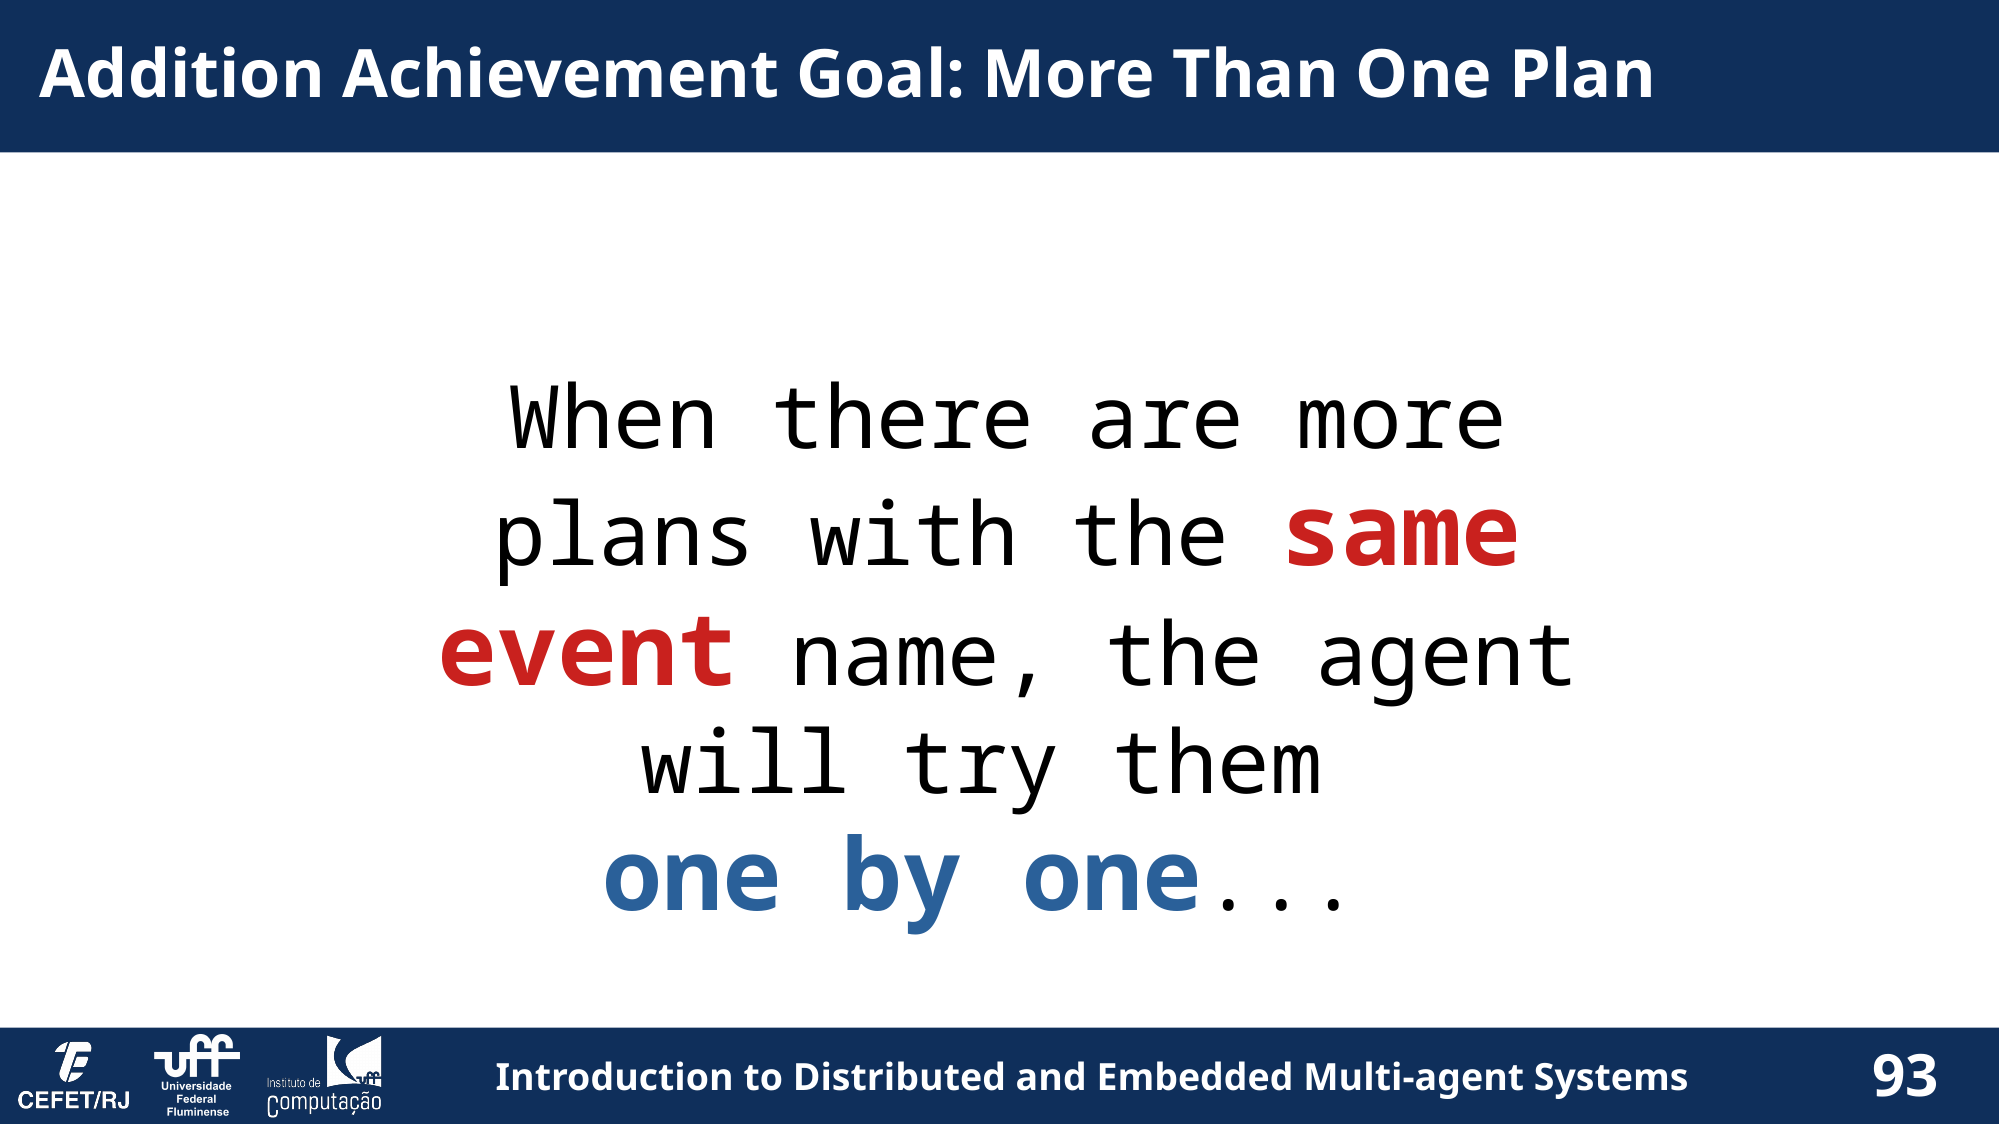

Addition Achievement Goal: More Than One Plan
When there are more plans with the same event name, the agent will try them
one by one...